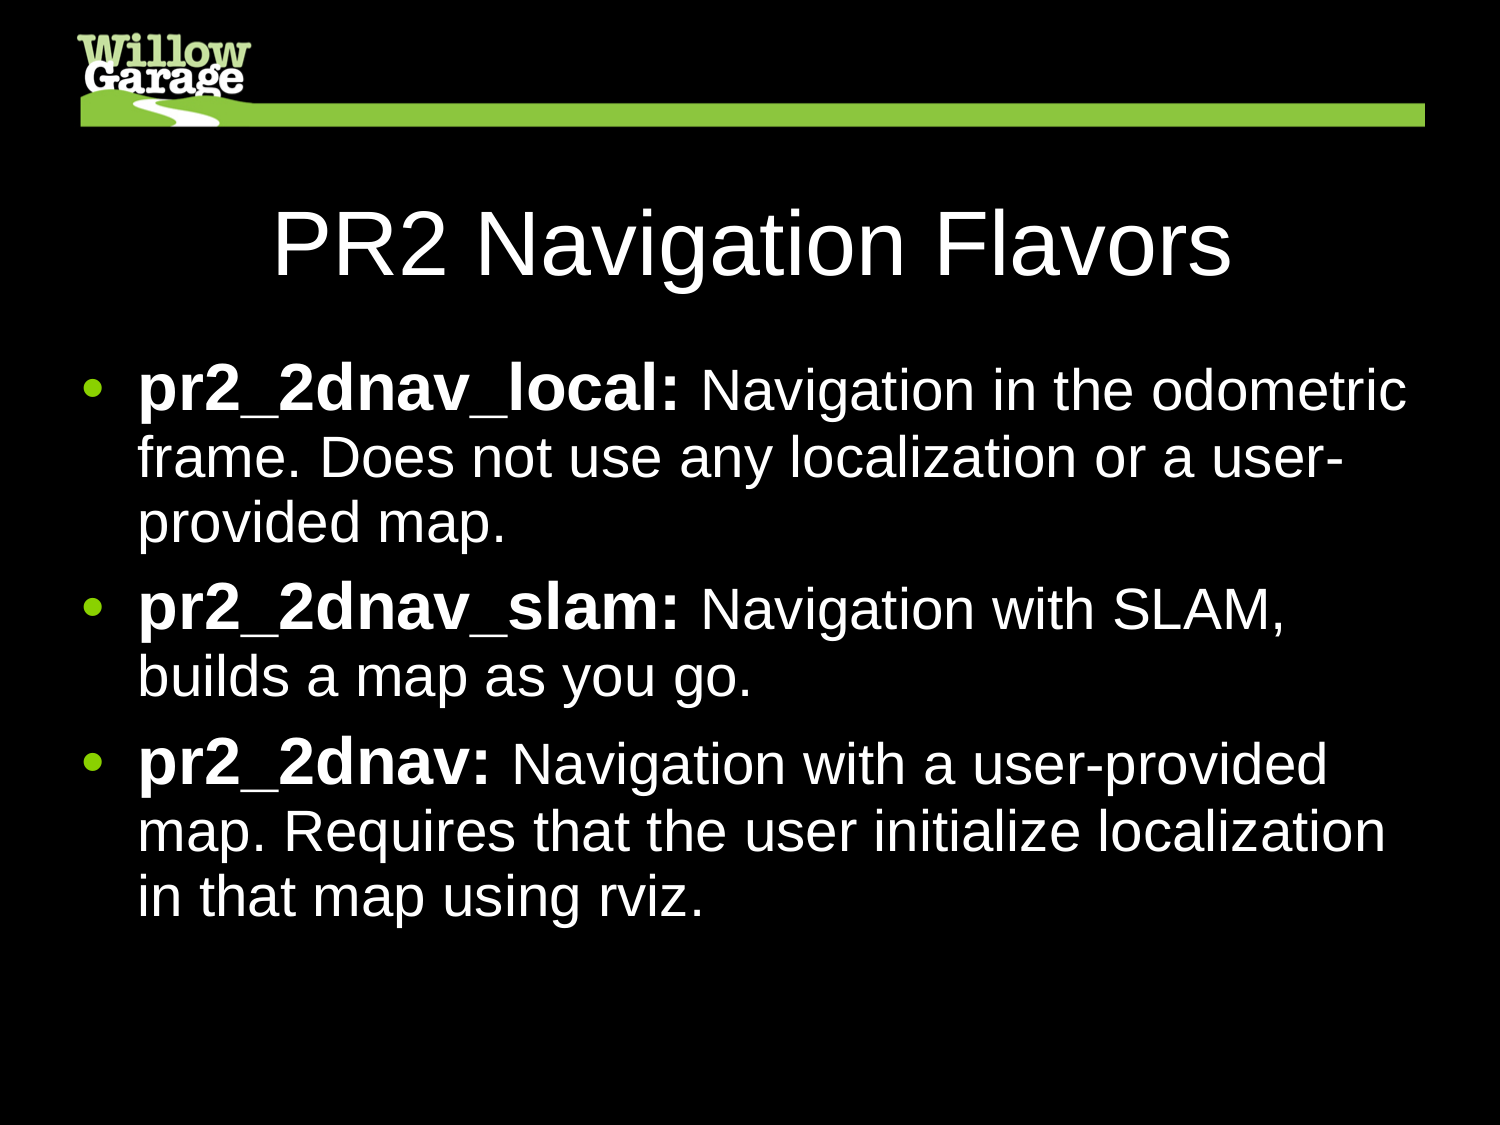

# PR2 Navigation Flavors
pr2_2dnav_local: Navigation in the odometric frame. Does not use any localization or a user-provided map.
pr2_2dnav_slam: Navigation with SLAM, builds a map as you go.
pr2_2dnav: Navigation with a user-provided map. Requires that the user initialize localization in that map using rviz.
14